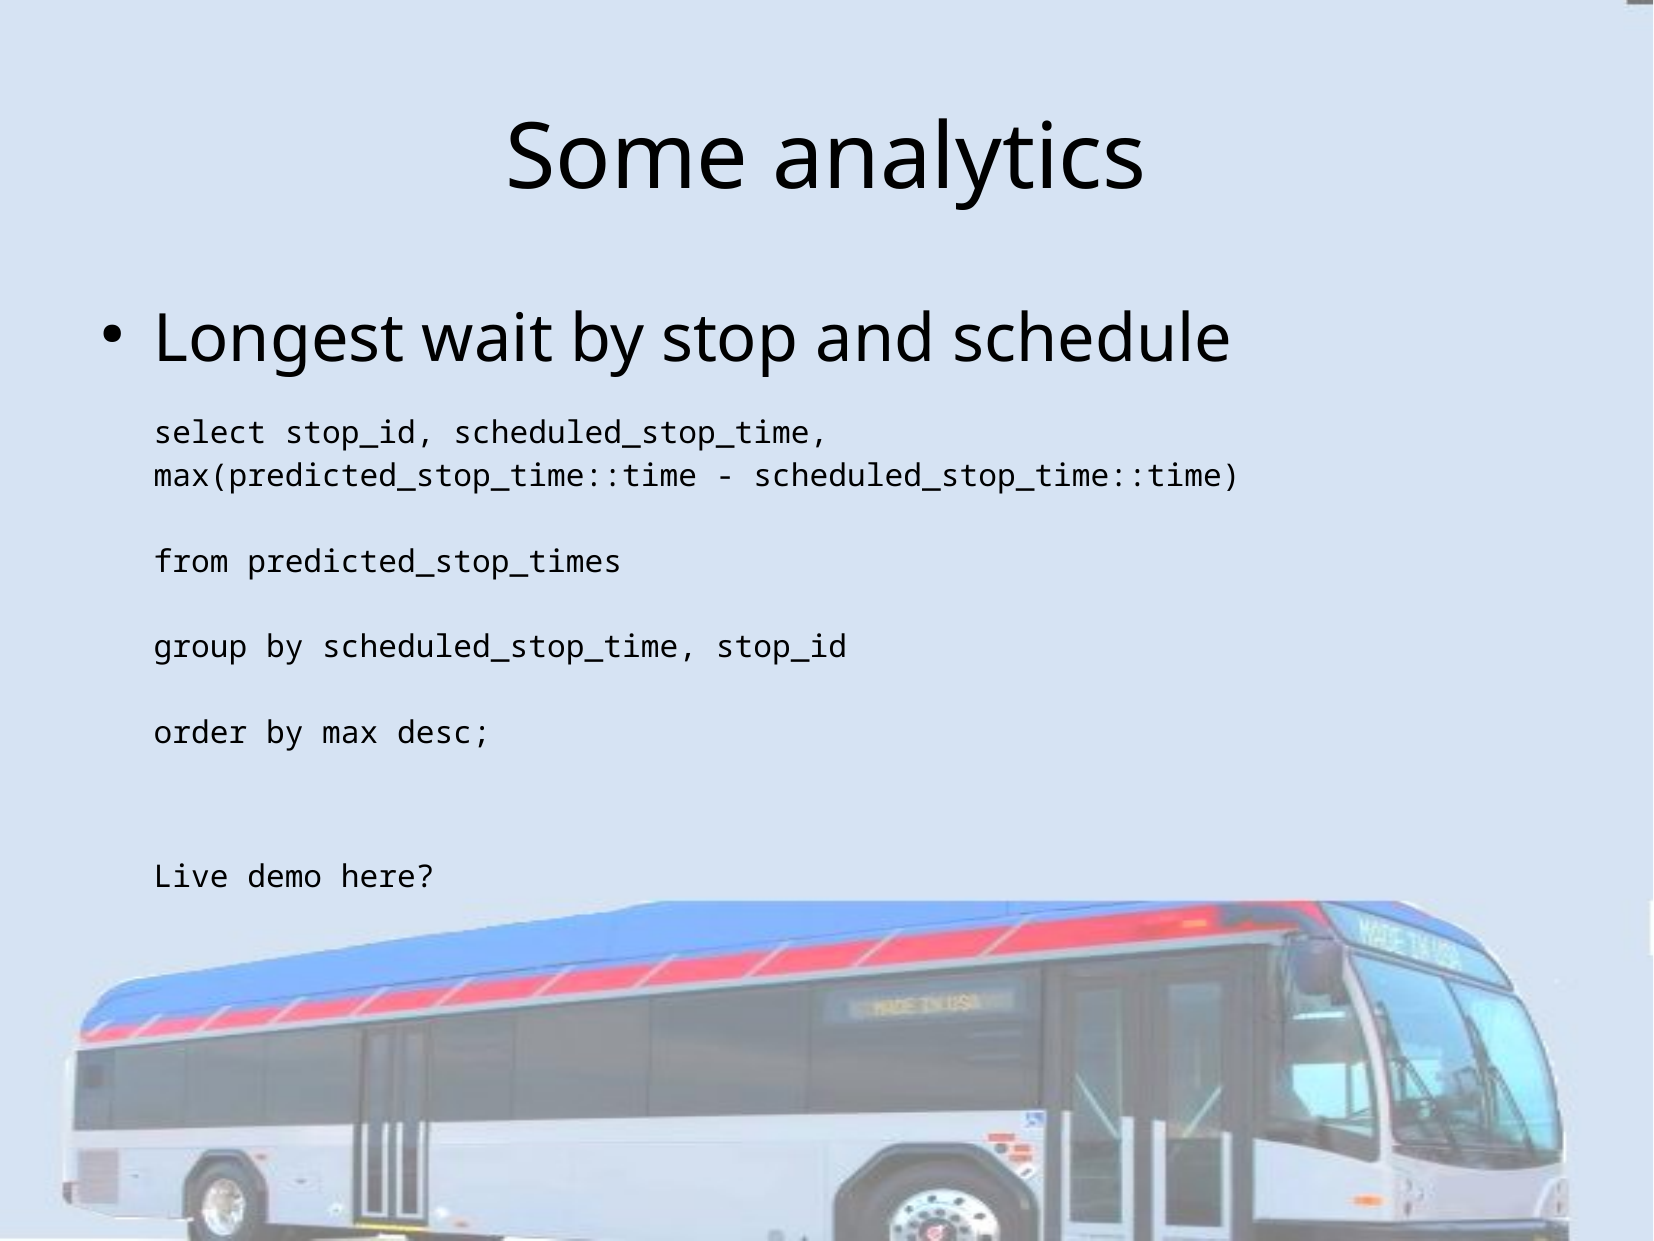

# Some analytics
Longest wait by stop and schedule
select stop_id, scheduled_stop_time,
max(predicted_stop_time::time - scheduled_stop_time::time)
from predicted_stop_times
group by scheduled_stop_time, stop_id
order by max desc;
Live demo here?